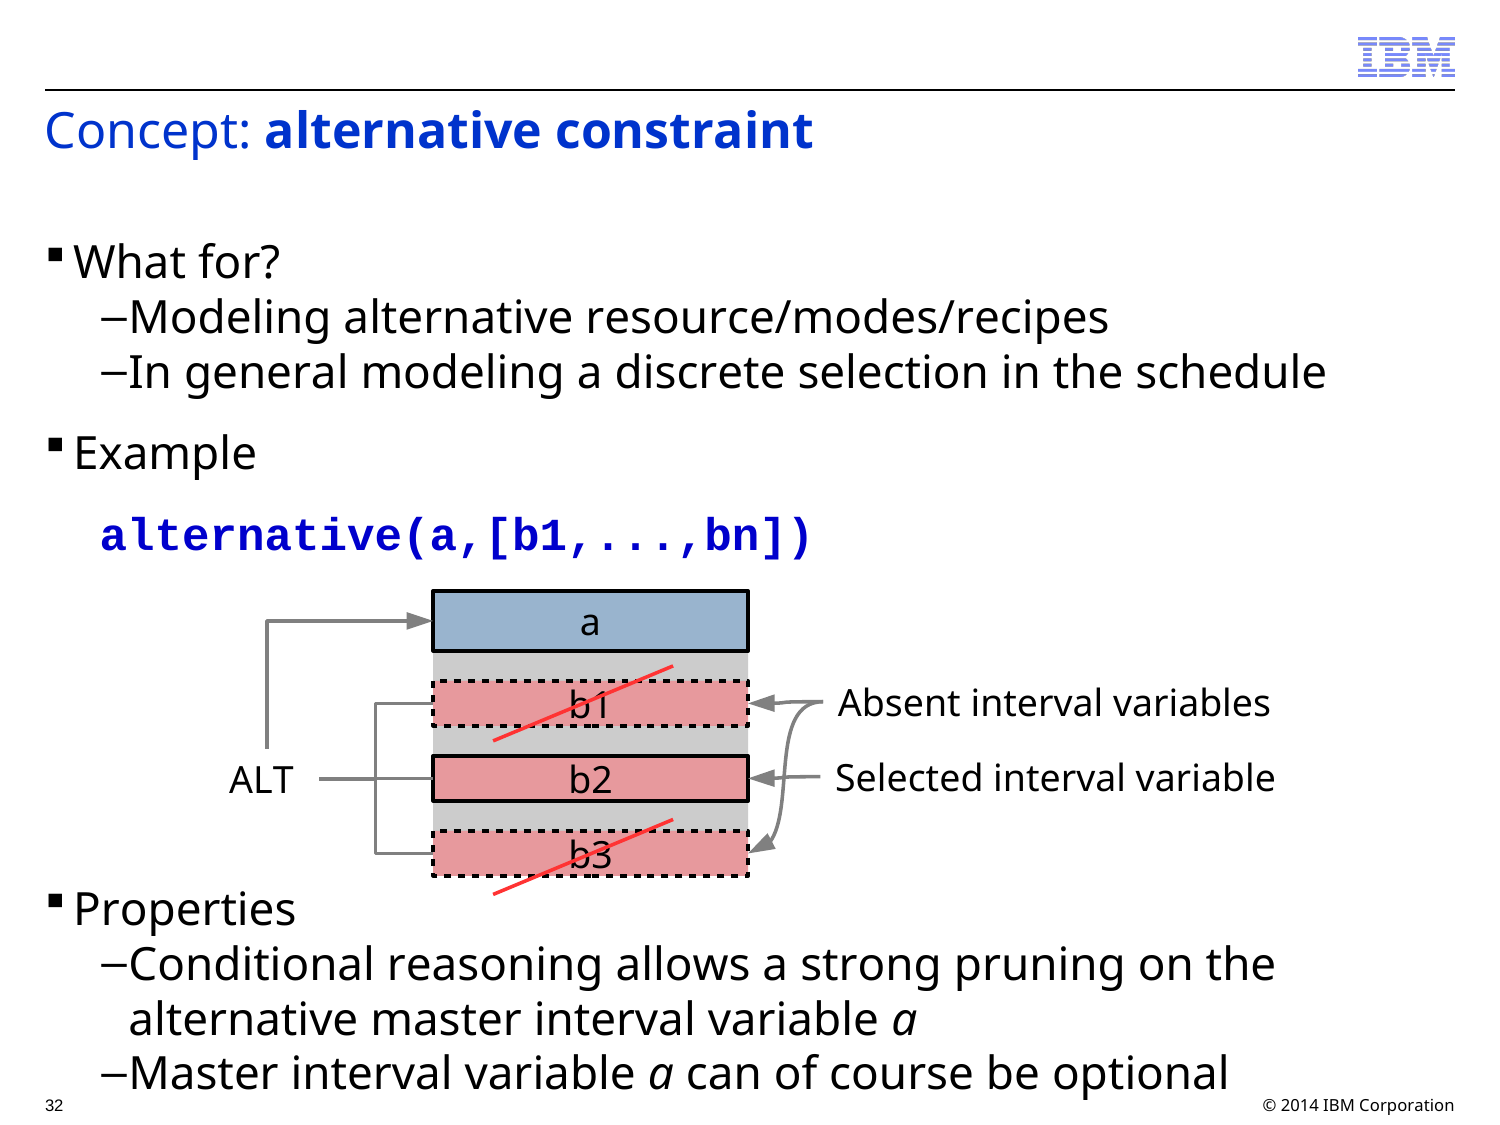

# Concept: alternative constraint
What for?
Modeling alternative resource/modes/recipes
In general modeling a discrete selection in the schedule
Example
 alternative(a,[b1,...,bn])
Properties
Conditional reasoning allows a strong pruning on the alternative master interval variable a
Master interval variable a can of course be optional
a
Absent interval variables
b1
Selected interval variable
ALT
b2
b3
32